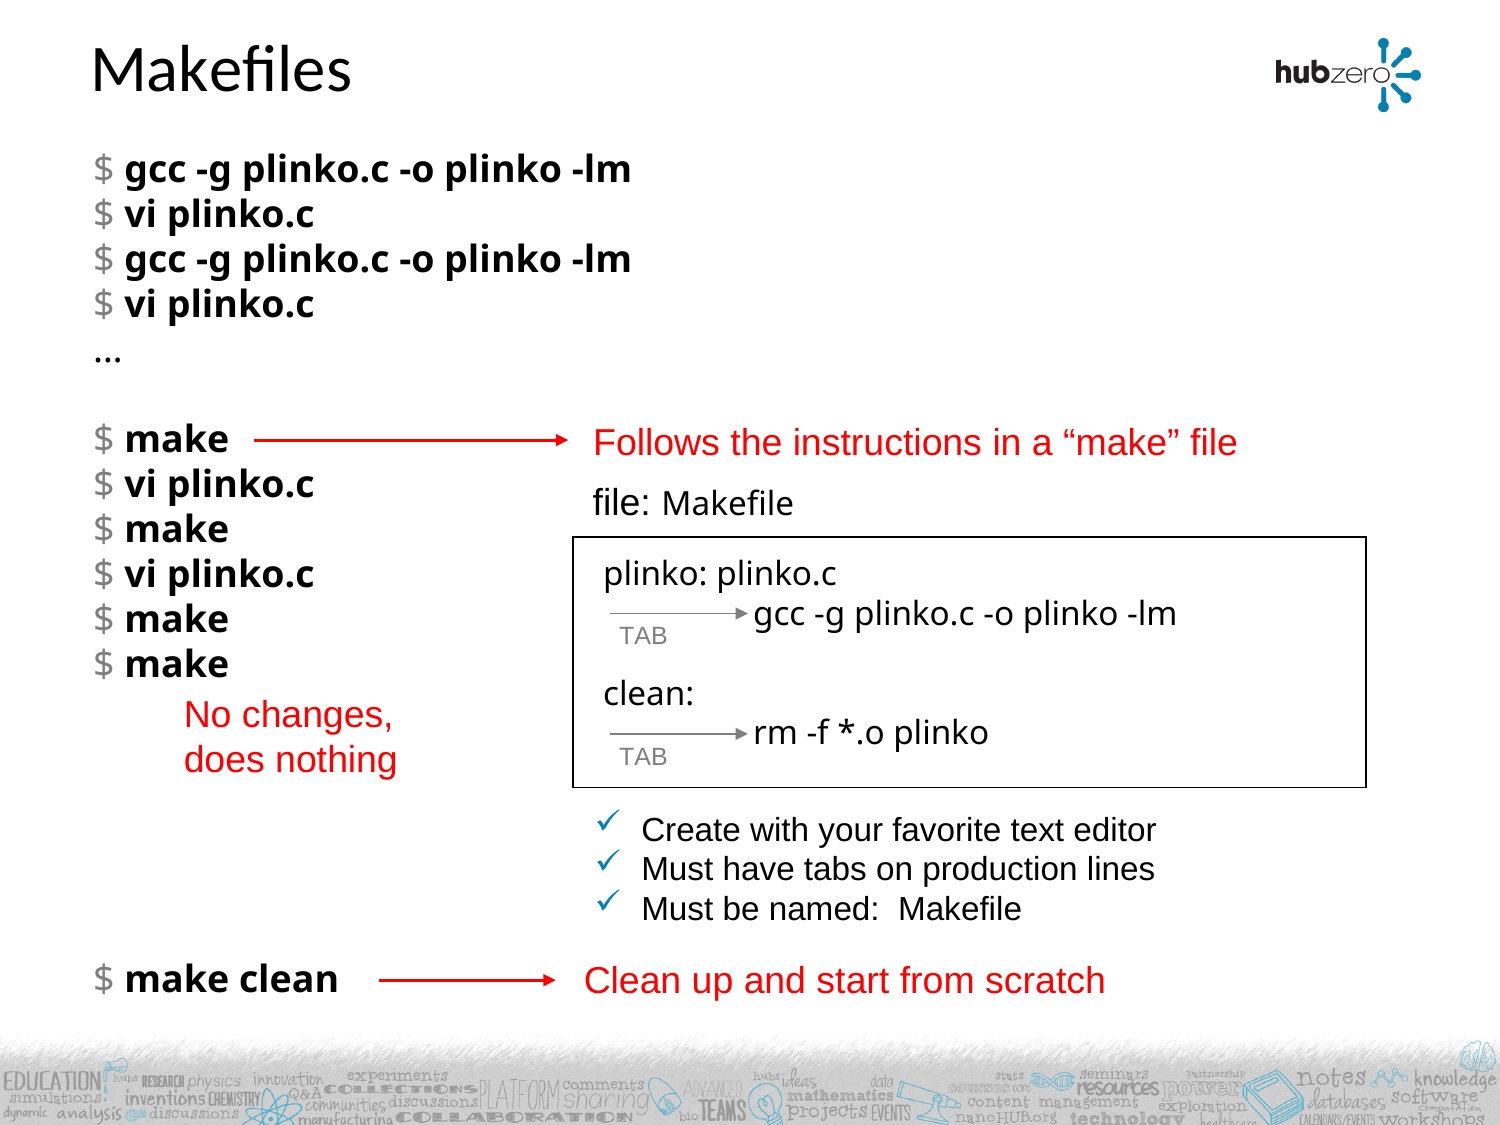

Makefiles
$ gcc -g plinko.c -o plinko -lm
$ vi plinko.c
$ gcc -g plinko.c -o plinko -lm
$ vi plinko.c
…
$ make
$ vi plinko.c
$ make
$ vi plinko.c
$ make
$ make
$ make clean
Follows the instructions in a “make” file
file: Makefile
plinko: plinko.c
	gcc -g plinko.c -o plinko -lm
clean:
	rm -f *.o plinko
TAB
TAB
No changes,
does nothing
Create with your favorite text editor
Must have tabs on production lines
Must be named: Makefile
Clean up and start from scratch